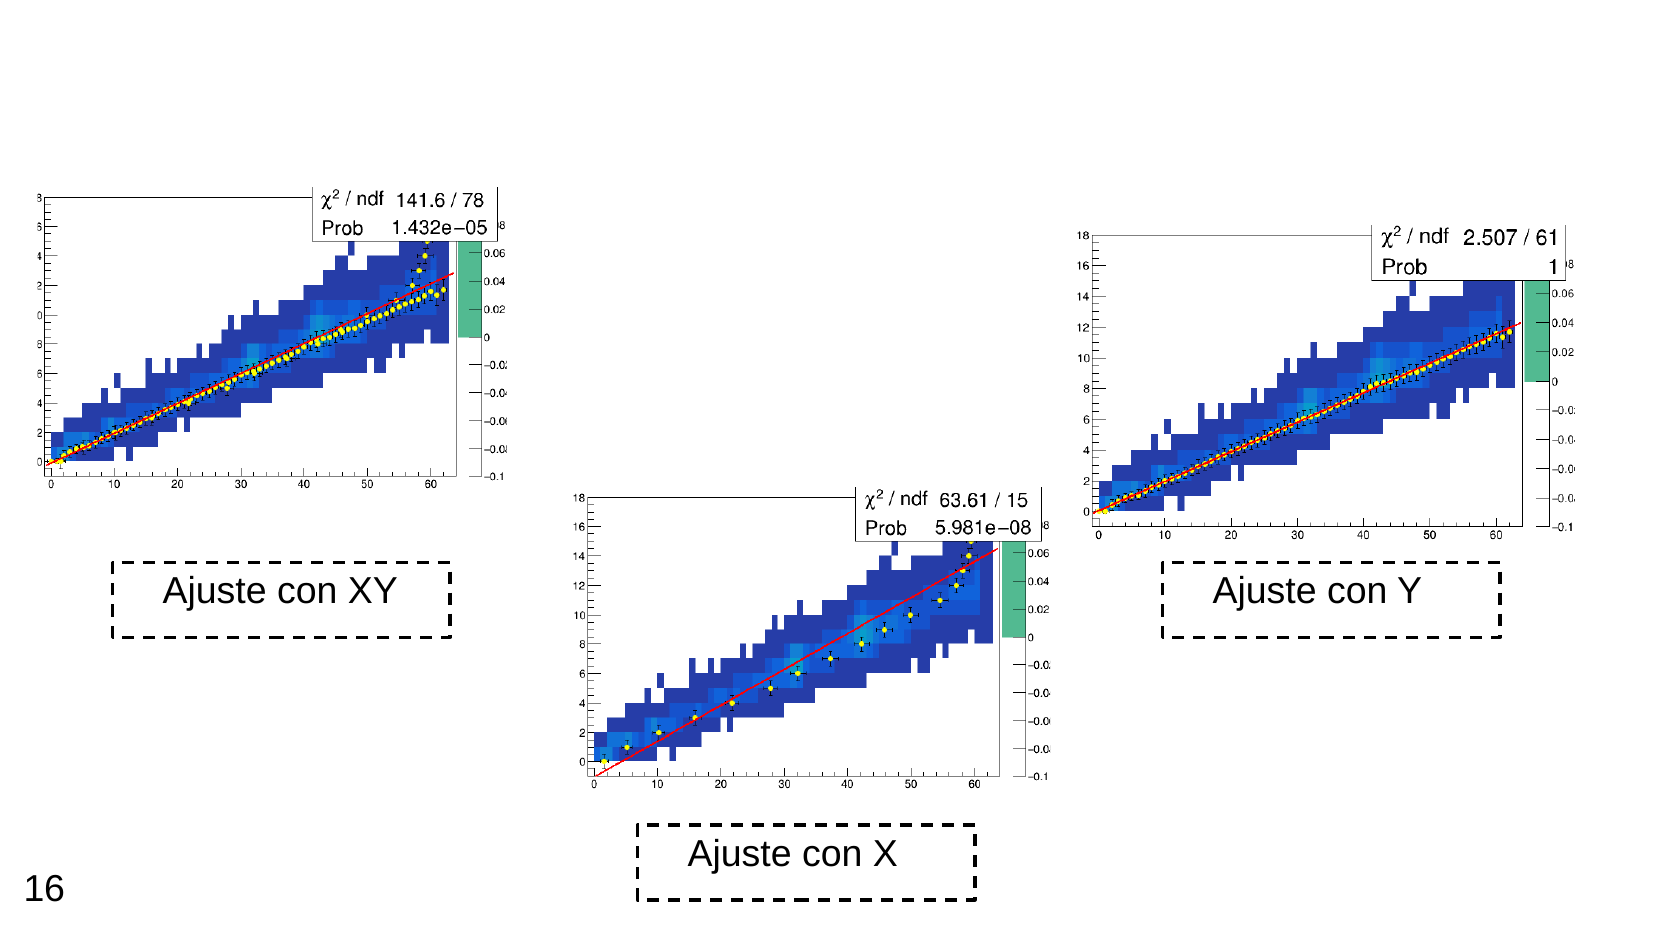

Ajuste con XY
Ajuste con Y
Ajuste con X